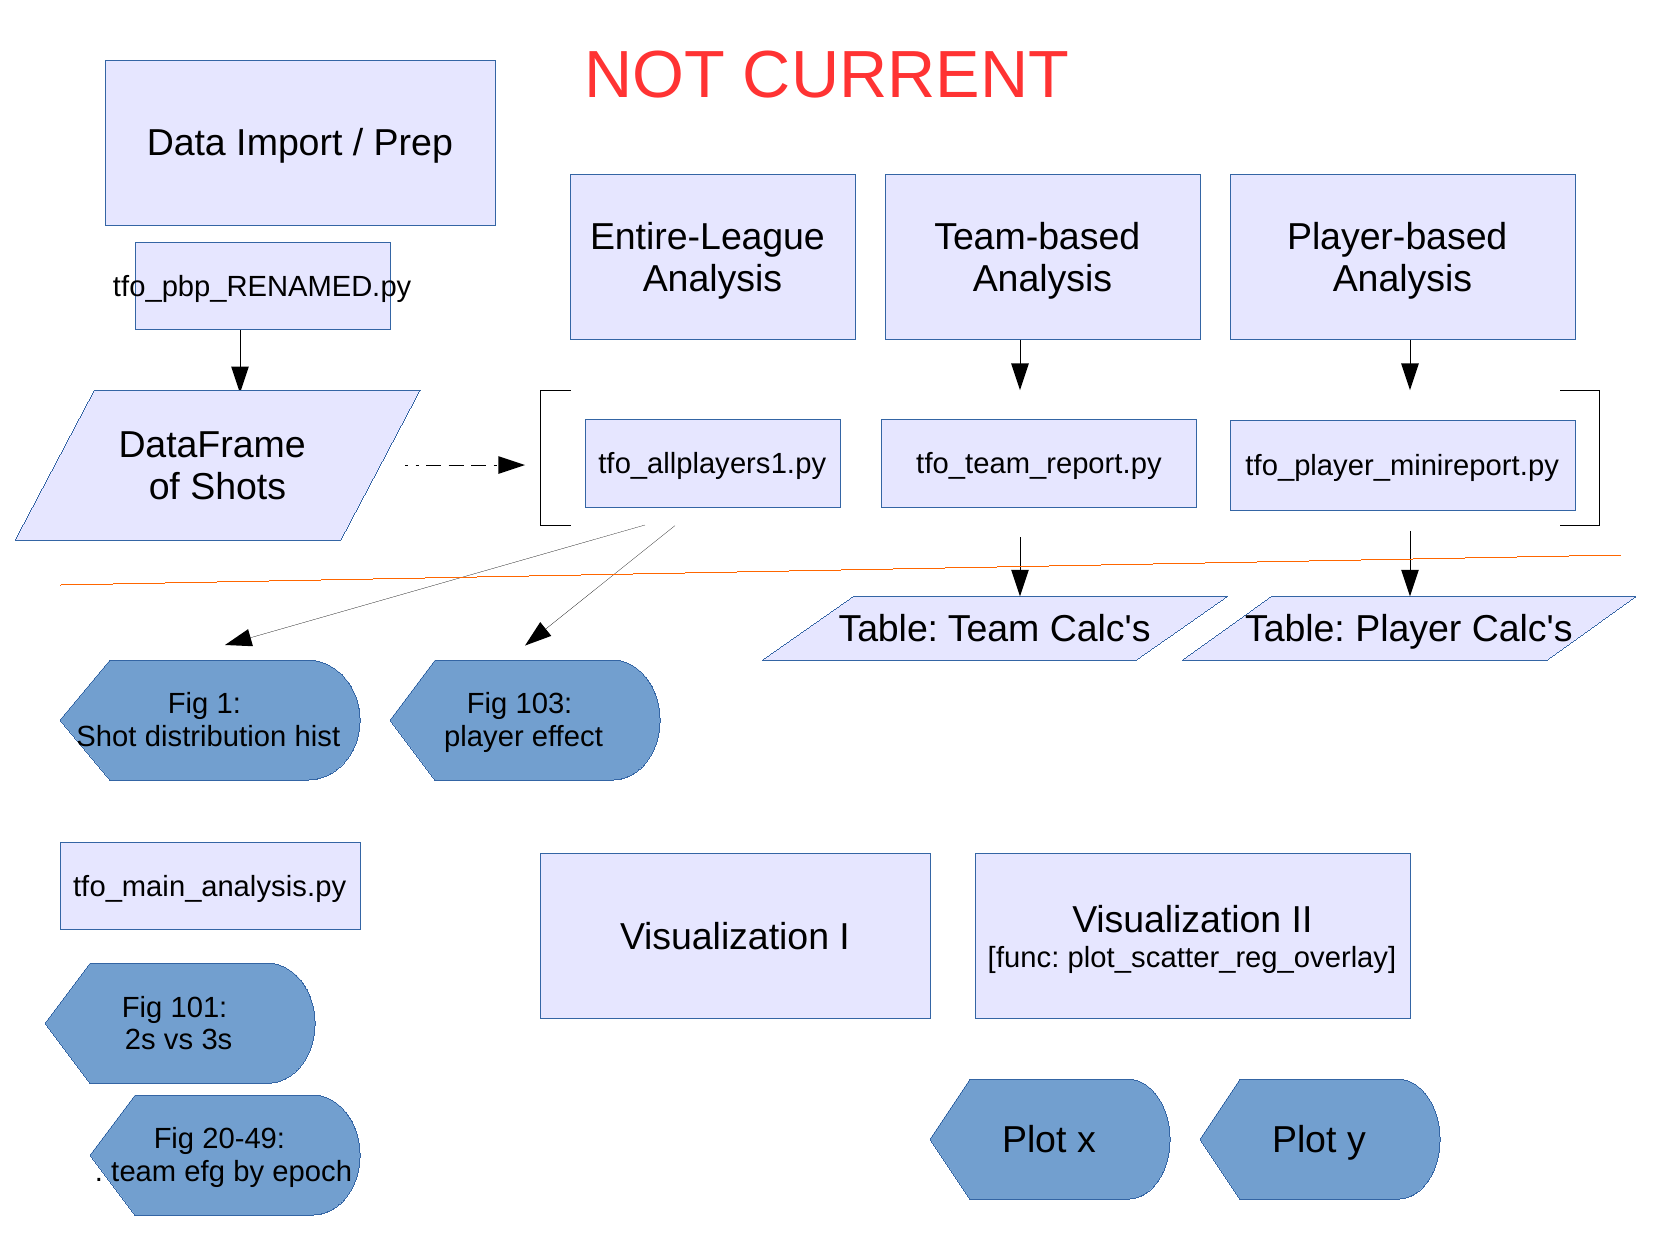

NOT CURRENT
Data Import / Prep
Entire-League
Analysis
Team-based
Analysis
Player-based
Analysis
tfo_pbp_RENAMED.py
DataFrame
of Shots
tfo_allplayers1.py
tfo_team_report.py
tfo_player_minireport.py
Table: Team Calc's
Table: Player Calc's
Fig 1:
Shot distribution hist
Fig 103:
player effect
tfo_main_analysis.py
Visualization I
Visualization II
[func: plot_scatter_reg_overlay]
Fig 101:
2s vs 3s
Plot x
Plot y
Fig 20-49:
. team efg by epoch